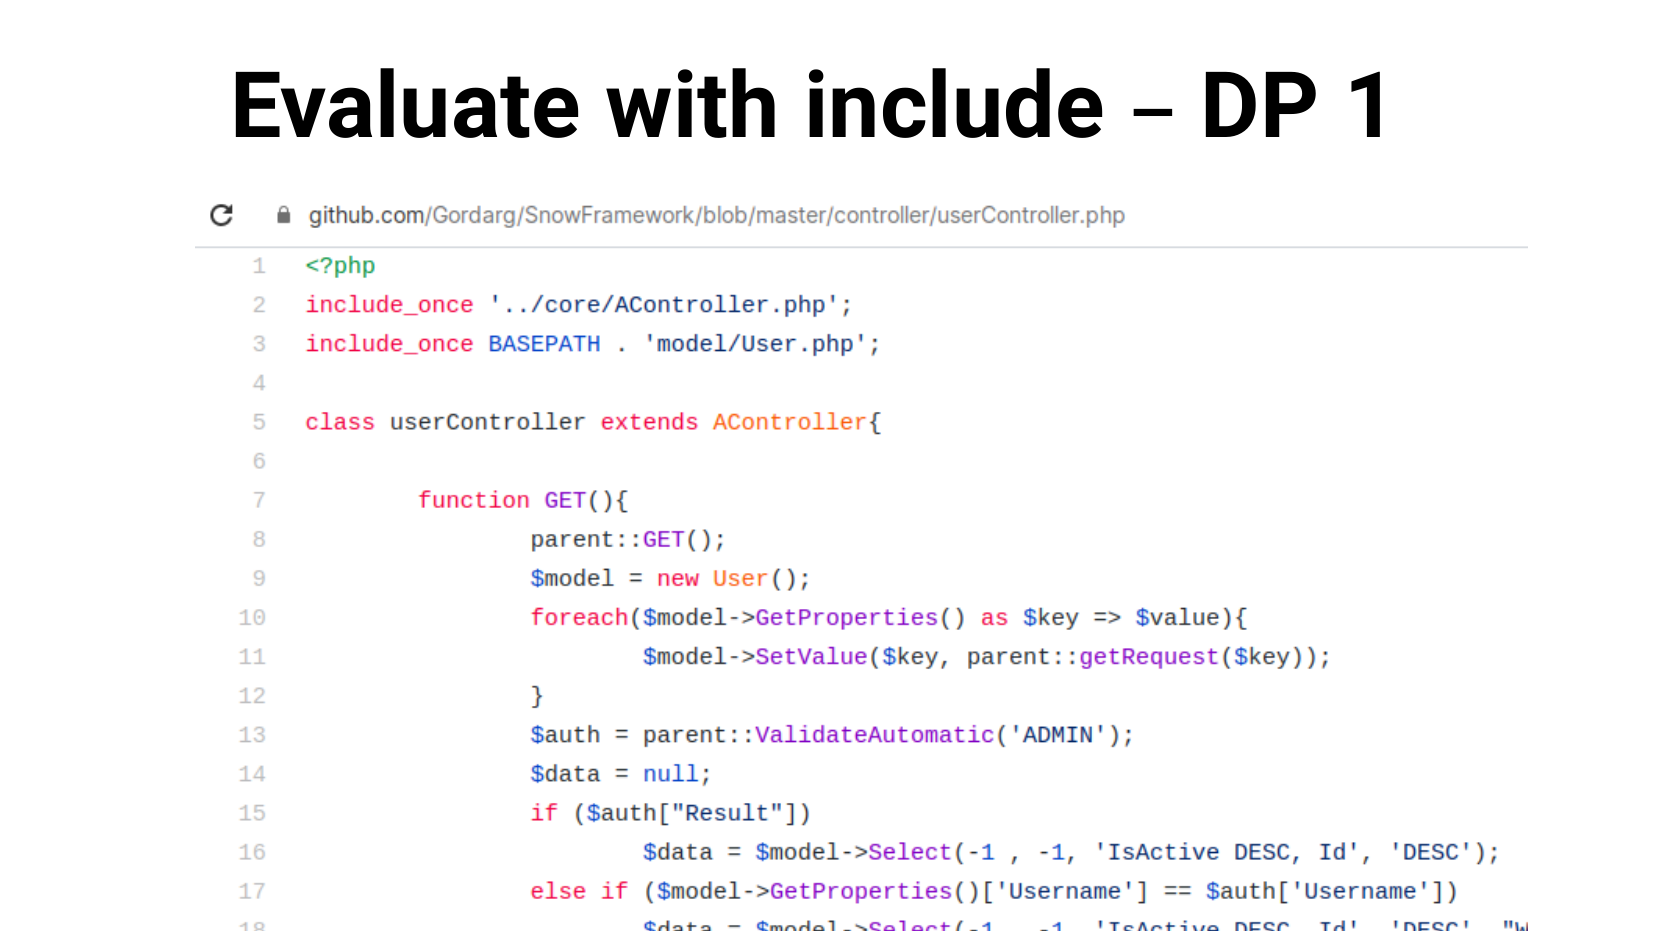

# Evaluate with include – DP 1